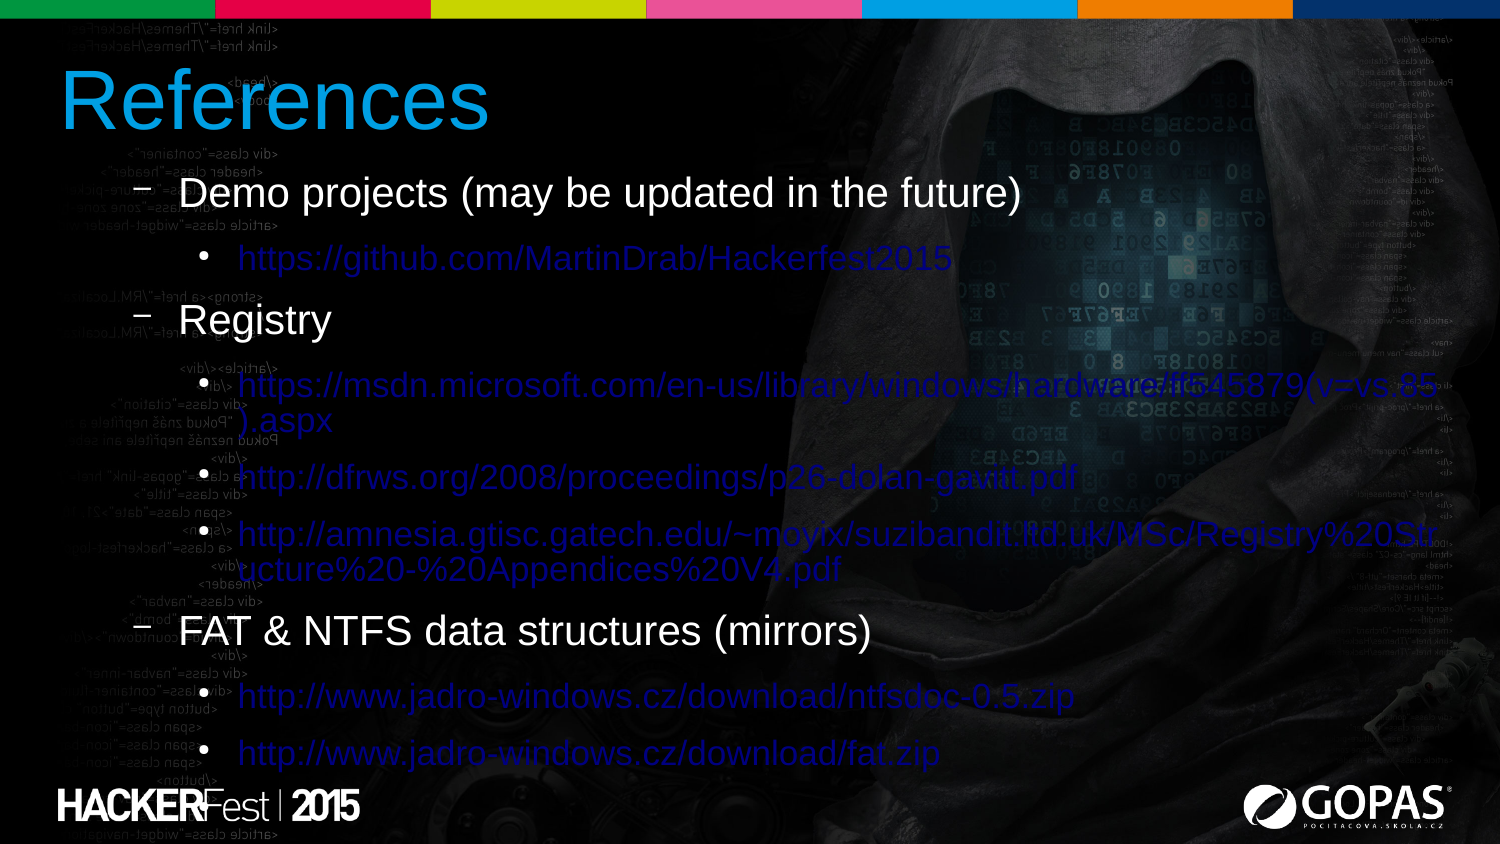

# References
Demo projects (may be updated in the future)
https://github.com/MartinDrab/Hackerfest2015
Registry
https://msdn.microsoft.com/en-us/library/windows/hardware/ff545879(v=vs.85).aspx
http://dfrws.org/2008/proceedings/p26-dolan-gavitt.pdf
http://amnesia.gtisc.gatech.edu/~moyix/suzibandit.ltd.uk/MSc/Registry%20Structure%20-%20Appendices%20V4.pdf
FAT & NTFS data structures (mirrors)
http://www.jadro-windows.cz/download/ntfsdoc-0.5.zip
http://www.jadro-windows.cz/download/fat.zip